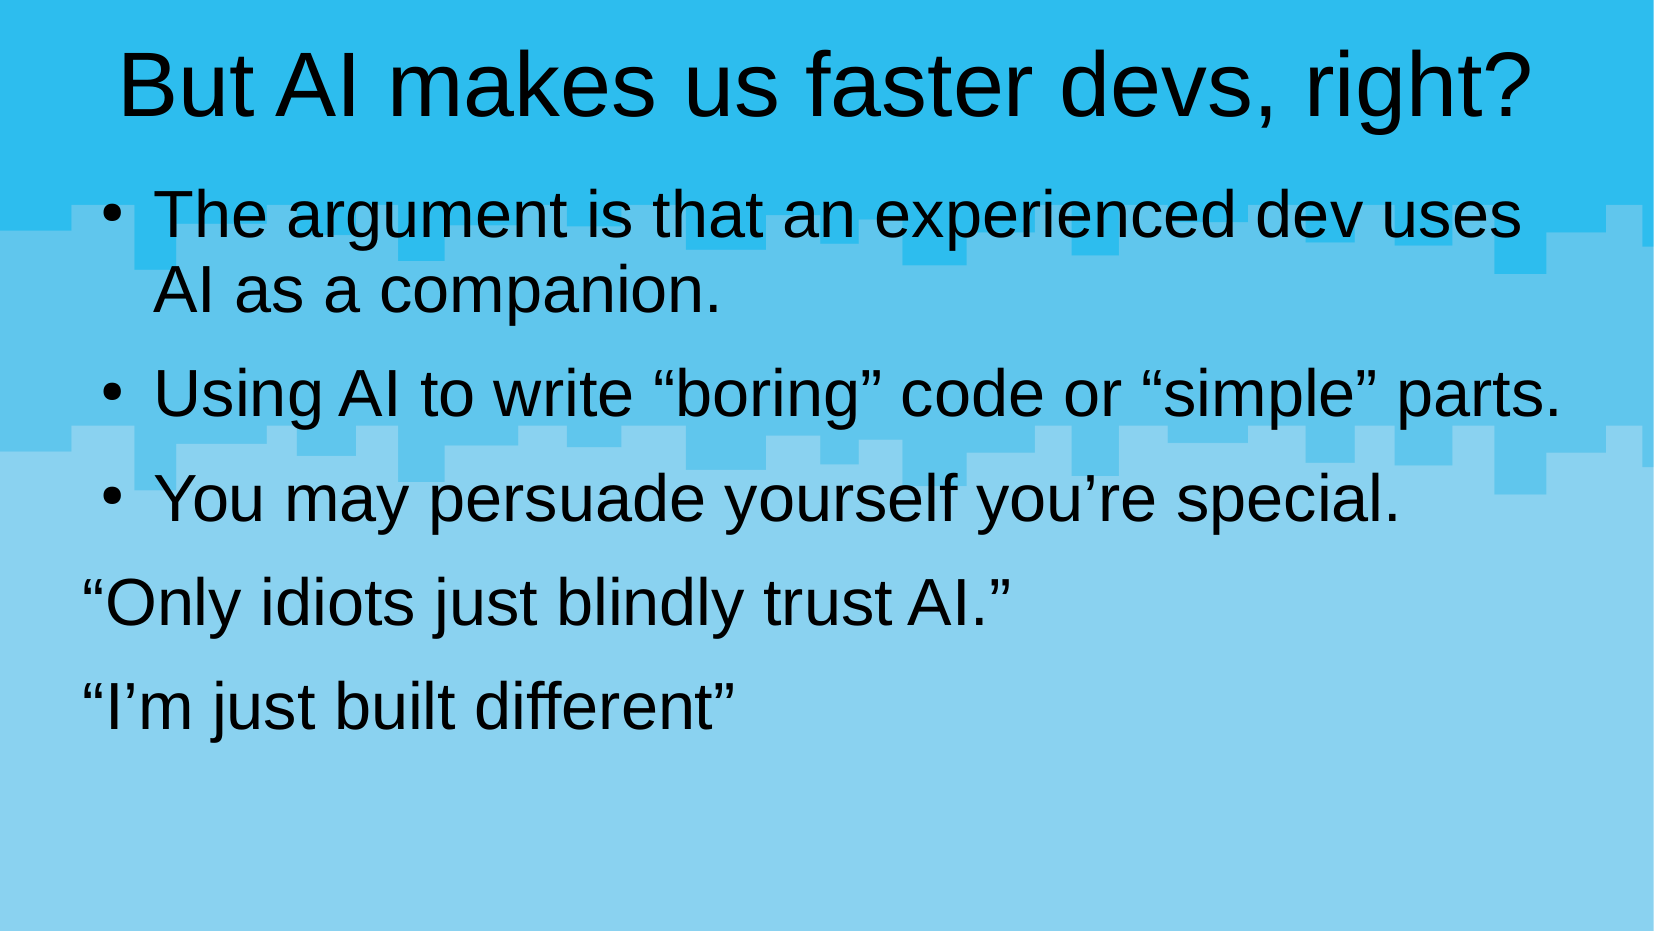

# But AI makes us faster devs, right?
The argument is that an experienced dev uses AI as a companion.
Using AI to write “boring” code or “simple” parts.
You may persuade yourself you’re special.
“Only idiots just blindly trust AI.”
“I’m just built different”